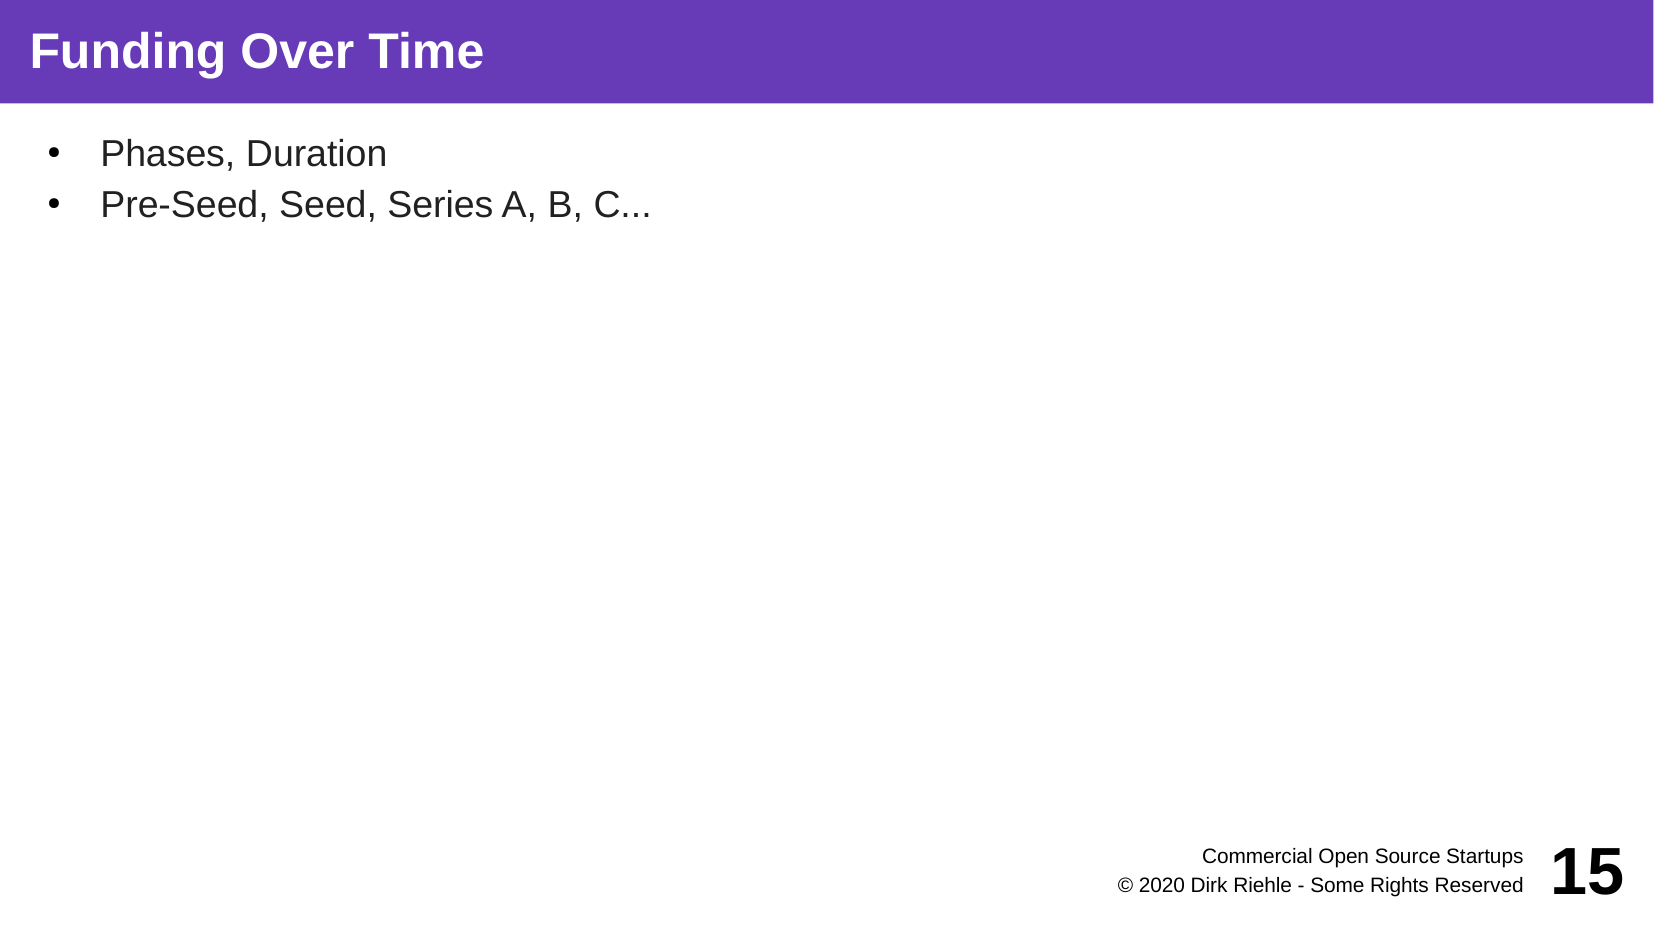

# Funding Over Time
Phases, Duration
Pre-Seed, Seed, Series A, B, C...
Commercial Open Source Startups
15
© 2020 Dirk Riehle - Some Rights Reserved